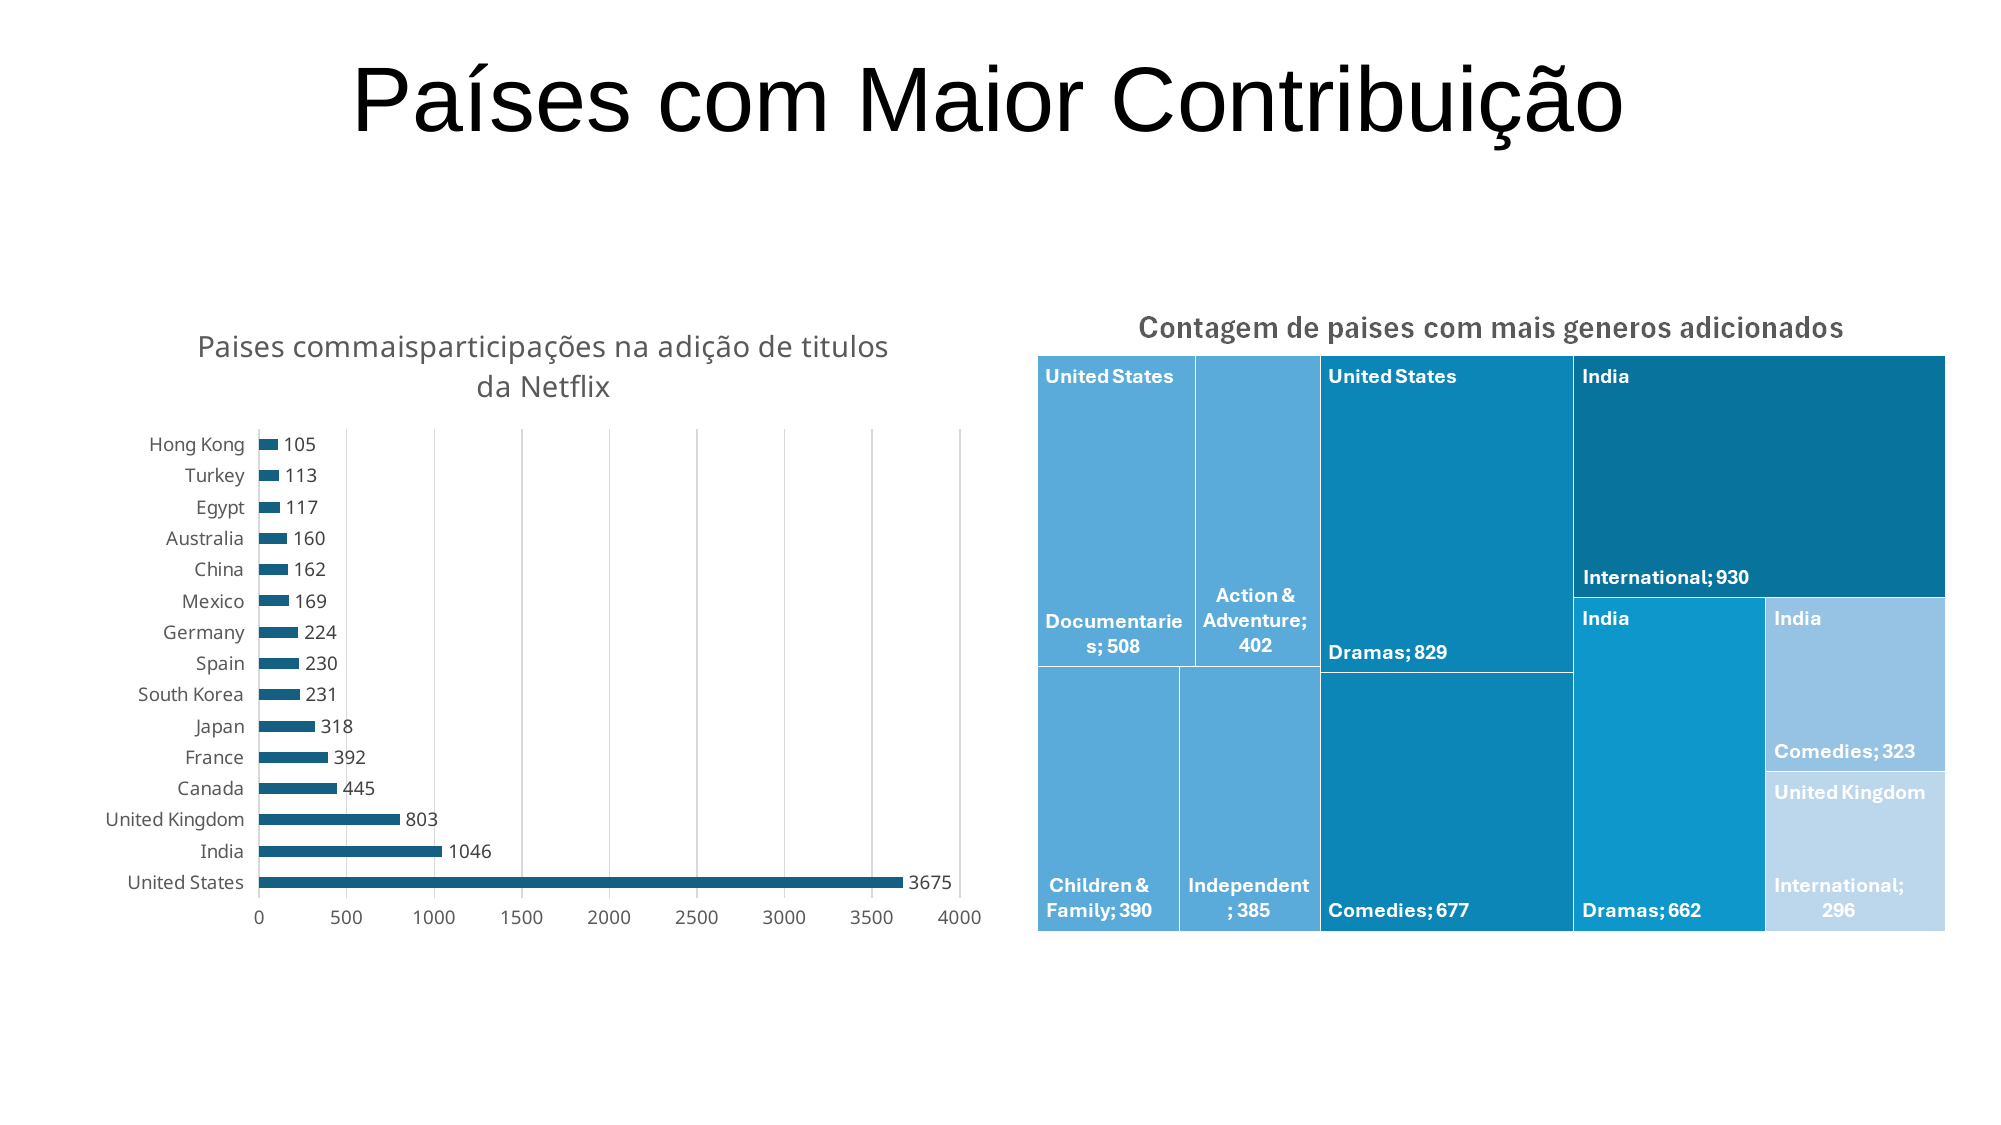

# Países com Maior Contribuição
### Chart: Paises commaisparticipações na adição de titulos da Netflix
| Category | count |
|---|---|
| United States | 3675.0 |
| India | 1046.0 |
| United Kingdom | 803.0 |
| Canada | 445.0 |
| France | 392.0 |
| Japan | 318.0 |
| South Korea | 231.0 |
| Spain | 230.0 |
| Germany | 224.0 |
| Mexico | 169.0 |
| China | 162.0 |
| Australia | 160.0 |
| Egypt | 117.0 |
| Turkey | 113.0 |
| Hong Kong | 105.0 |